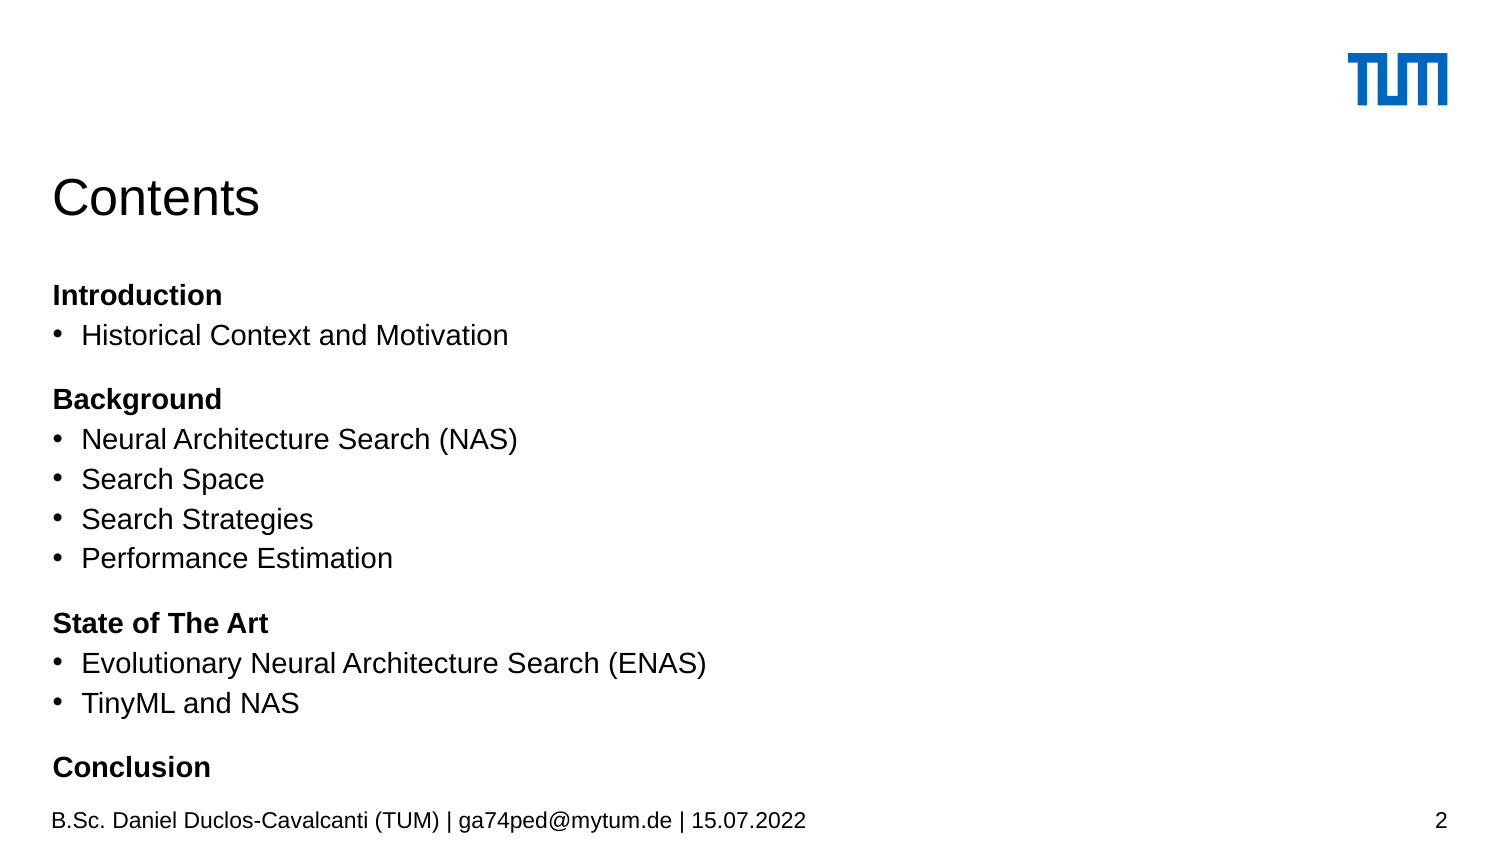

# Contents
Introduction
Historical Context and Motivation
Background
Neural Architecture Search (NAS)
Search Space
Search Strategies
Performance Estimation
State of The Art
Evolutionary Neural Architecture Search (ENAS)
TinyML and NAS
Conclusion
B.Sc. Daniel Duclos-Cavalcanti (TUM) | ga74ped@mytum.de | 15.07.2022